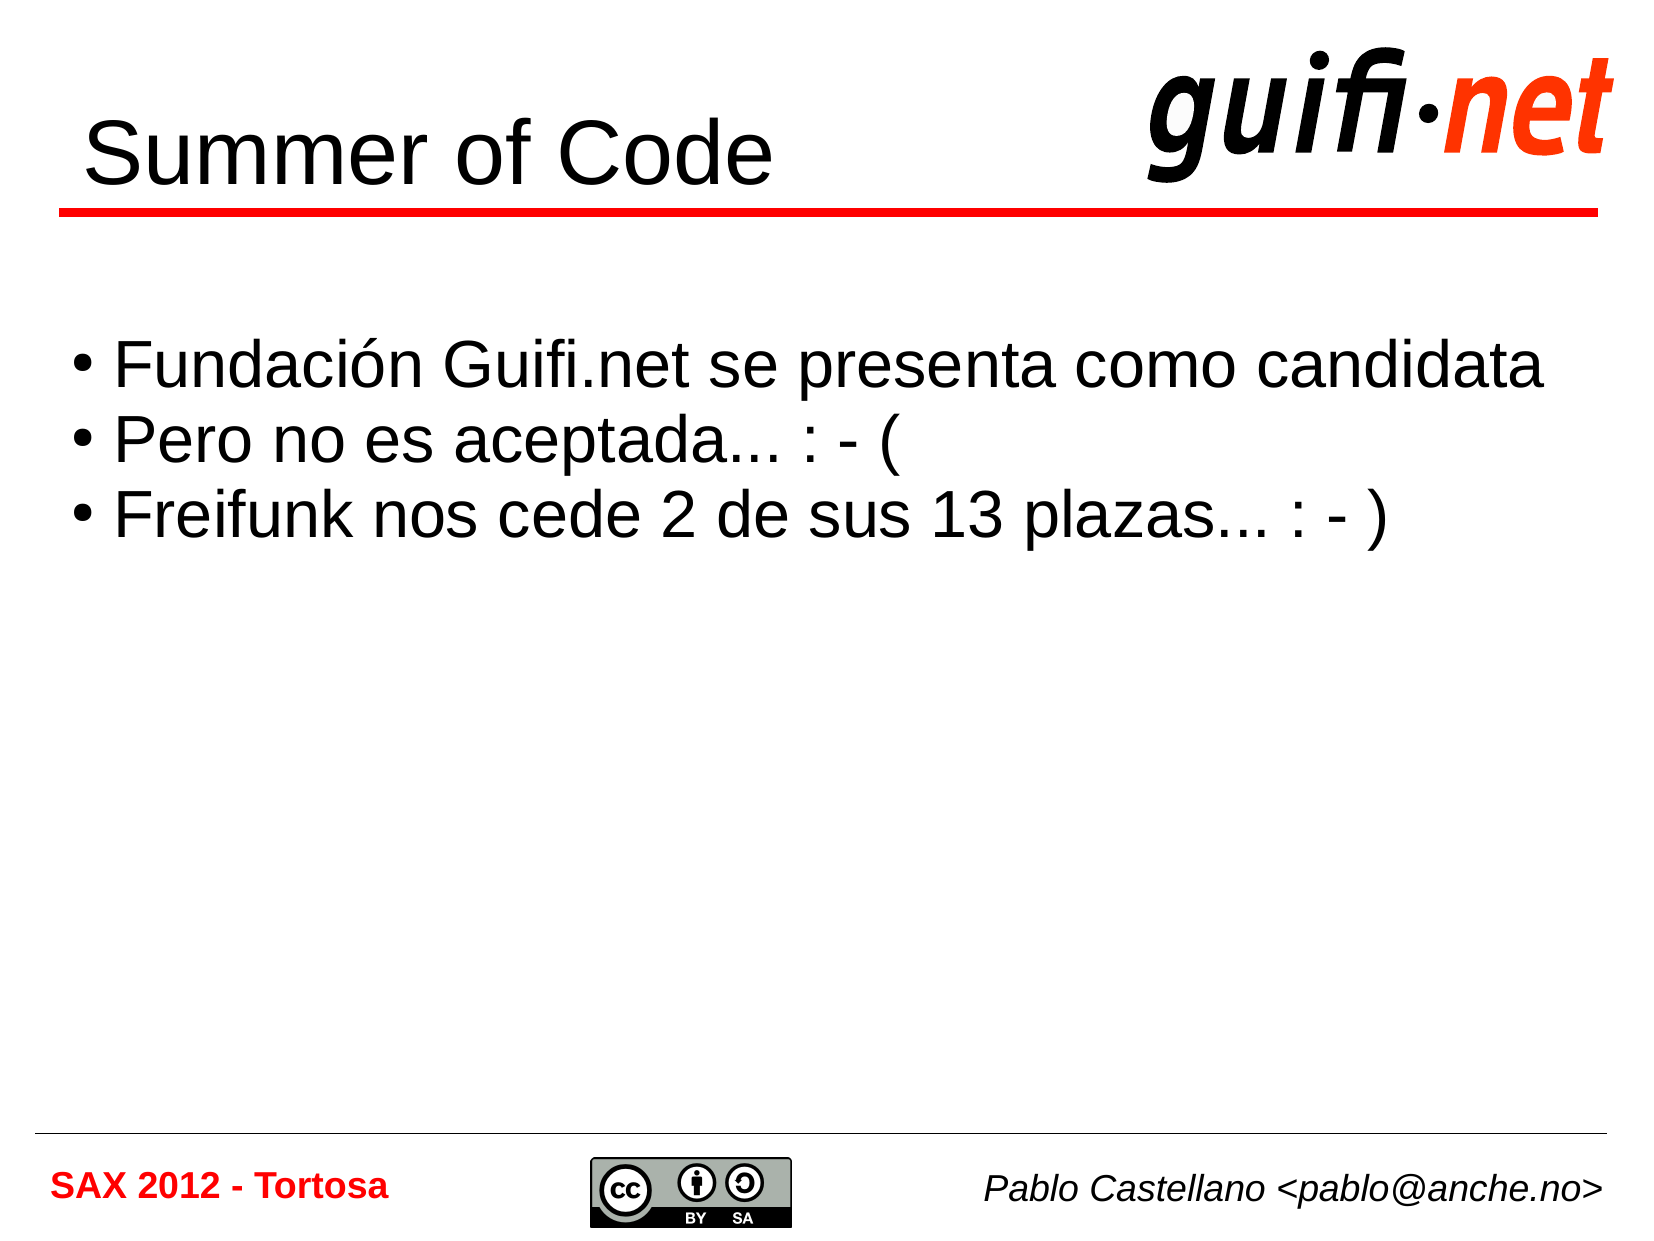

# Summer of Code
 Fundación Guifi.net se presenta como candidata
 Pero no es aceptada... : - (
 Freifunk nos cede 2 de sus 13 plazas... : - )
SAX 2012 - Tortosa
Pablo Castellano <pablo@anche.no>